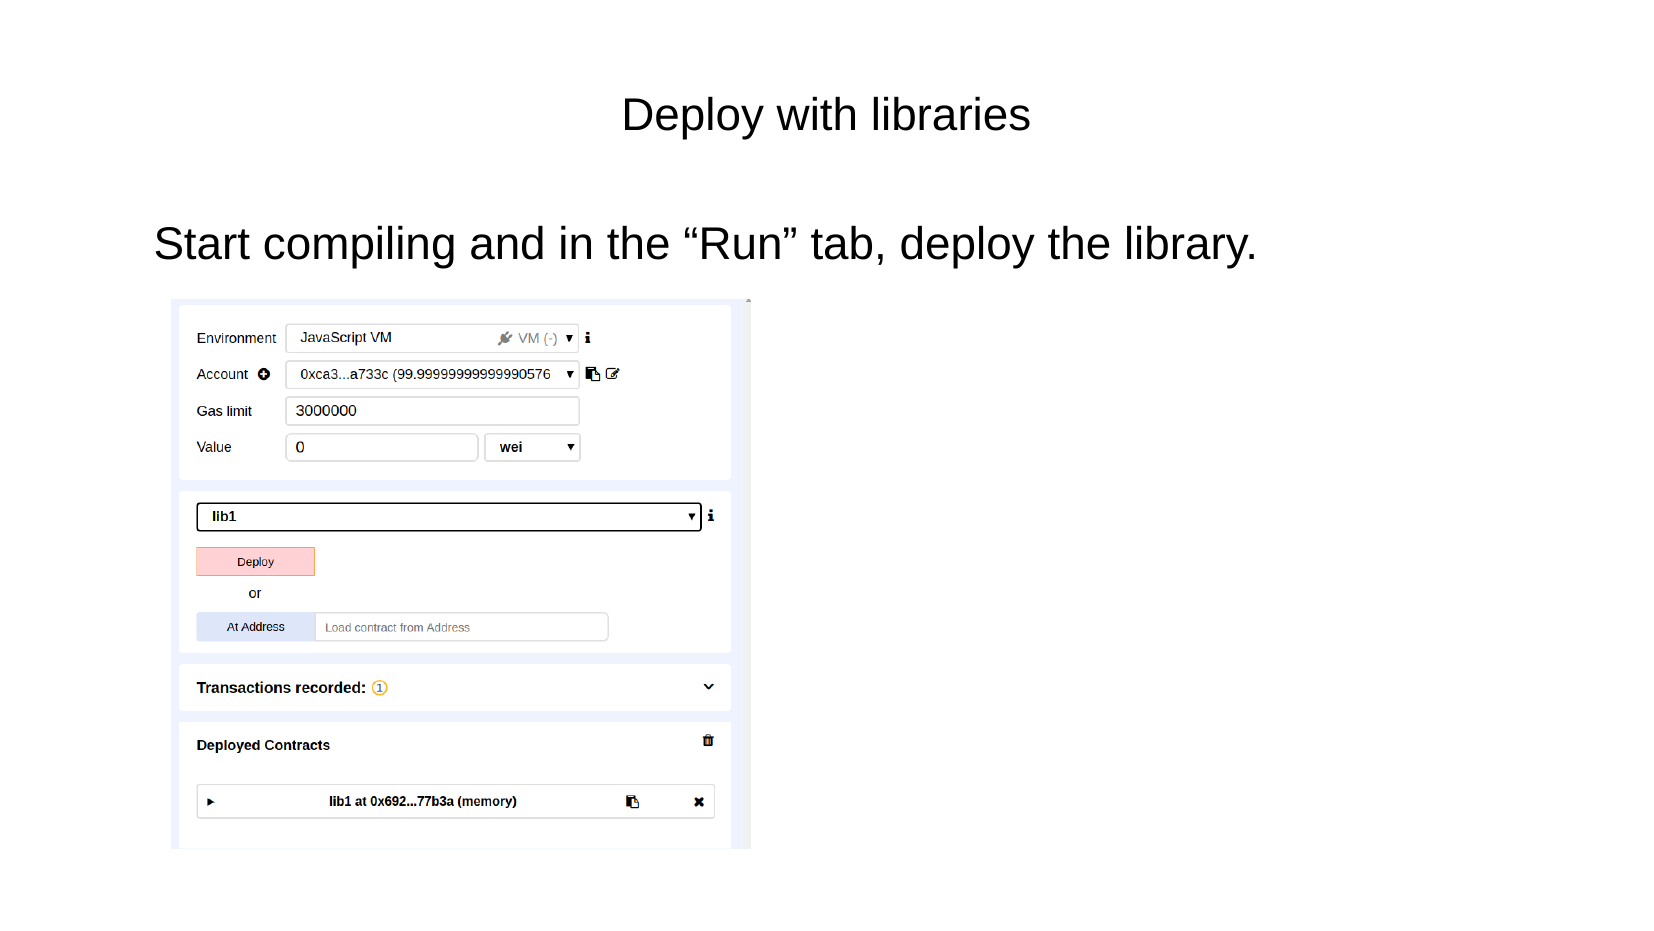

Deploy with libraries
# Start compiling and in the “Run” tab, deploy the library.